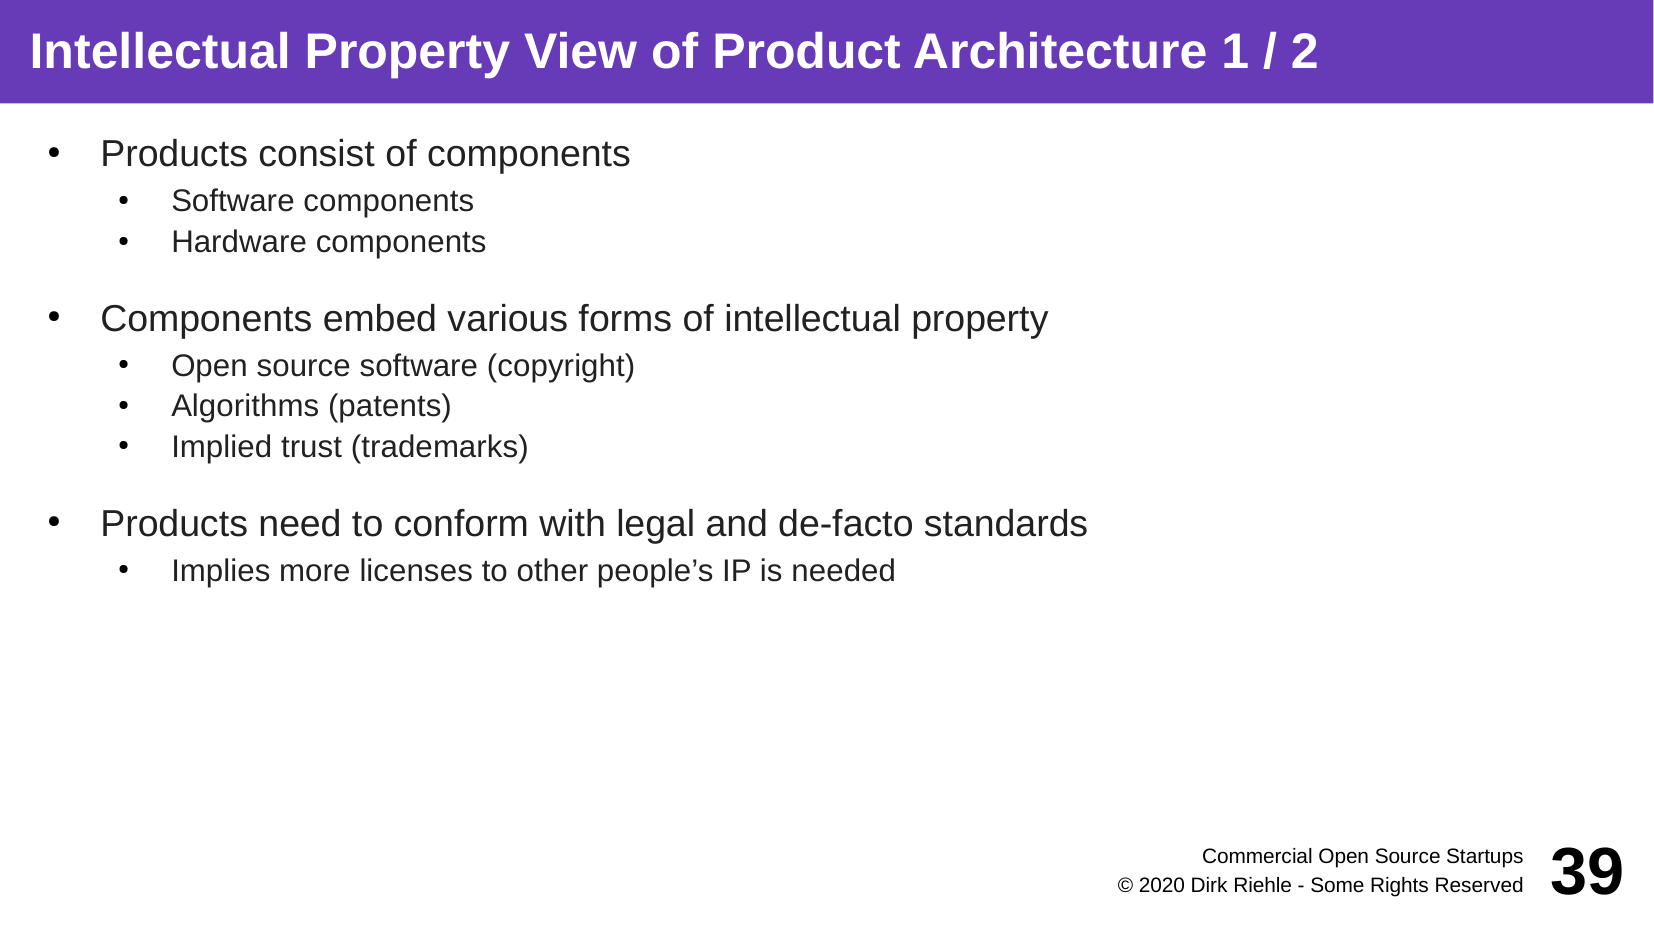

# Intellectual Property View of Product Architecture 1 / 2
Products consist of components
Software components
Hardware components
Components embed various forms of intellectual property
Open source software (copyright)
Algorithms (patents)
Implied trust (trademarks)
Products need to conform with legal and de-facto standards
Implies more licenses to other people’s IP is needed
Commercial Open Source Startups
39
© 2020 Dirk Riehle - Some Rights Reserved